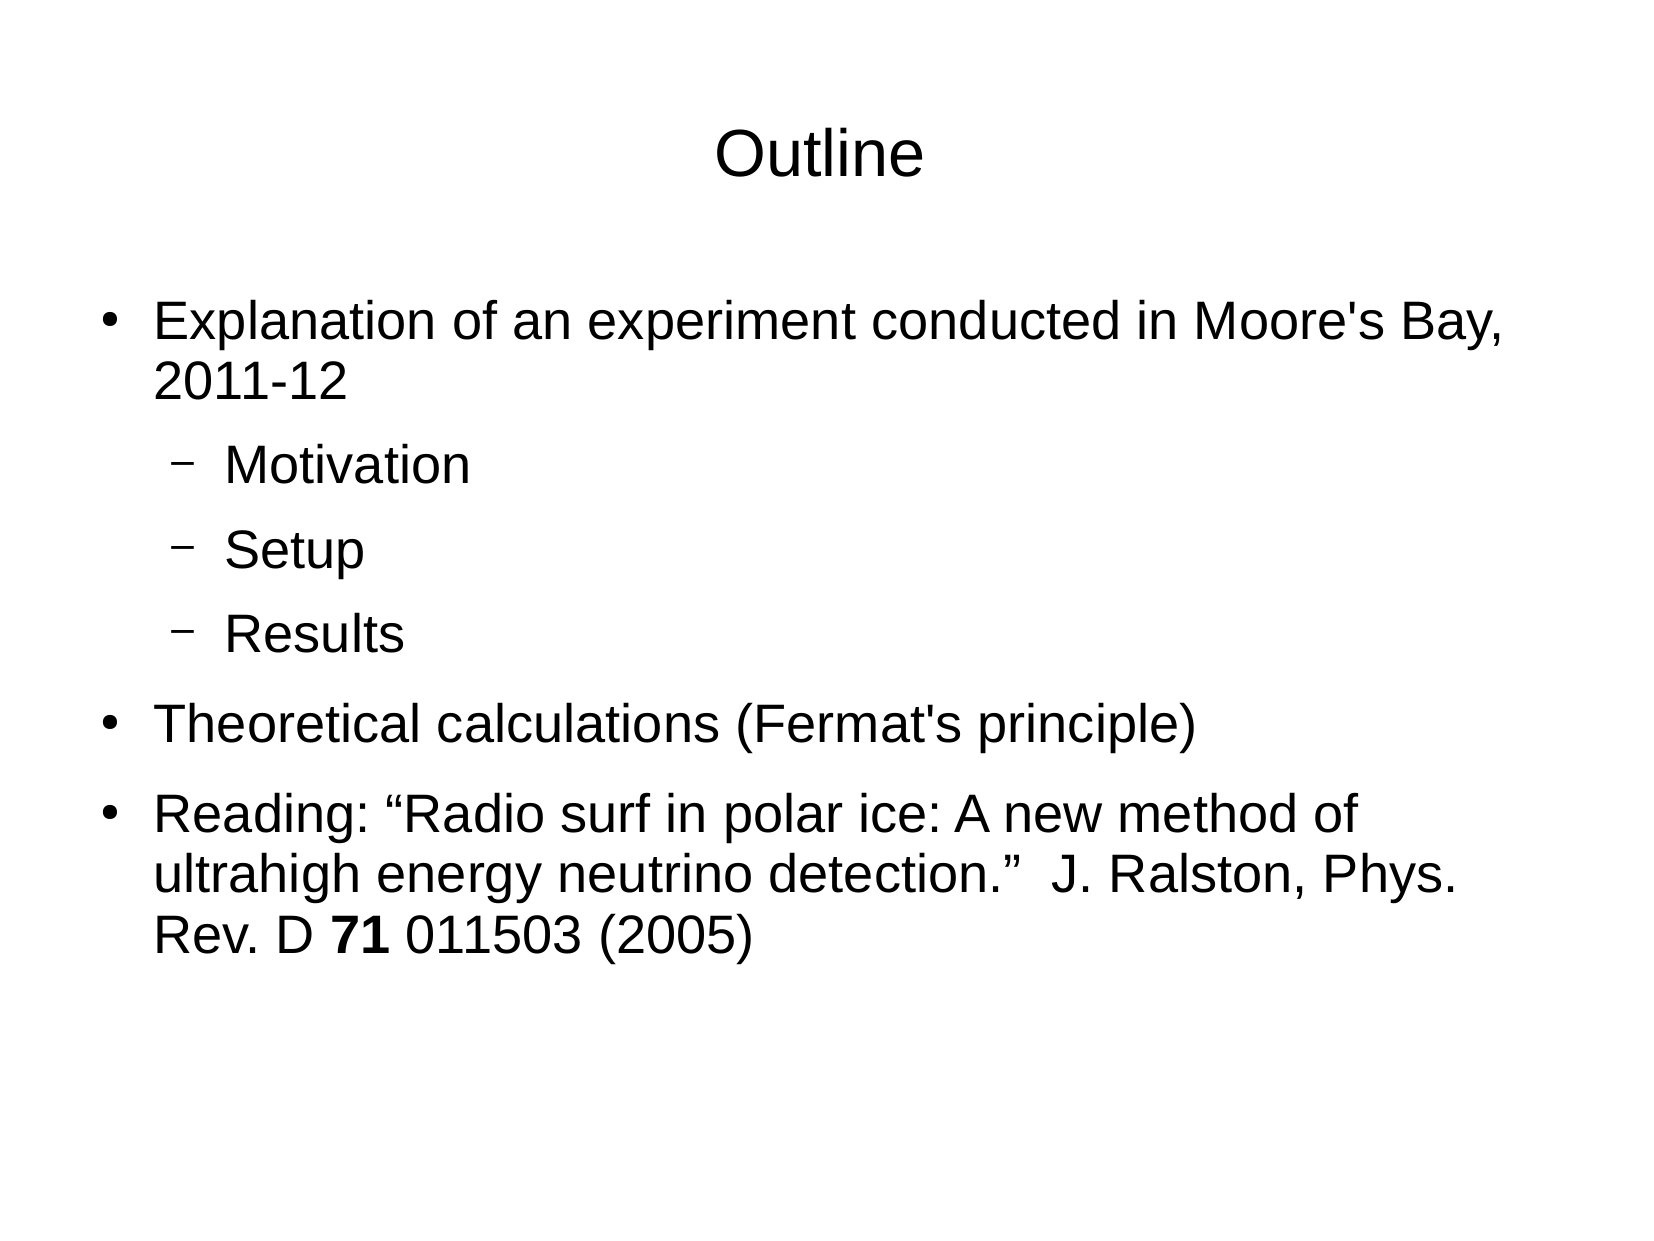

# Outline
Explanation of an experiment conducted in Moore's Bay, 2011-12
Motivation
Setup
Results
Theoretical calculations (Fermat's principle)
Reading: “Radio surf in polar ice: A new method of ultrahigh energy neutrino detection.” J. Ralston, Phys. Rev. D 71 011503 (2005)